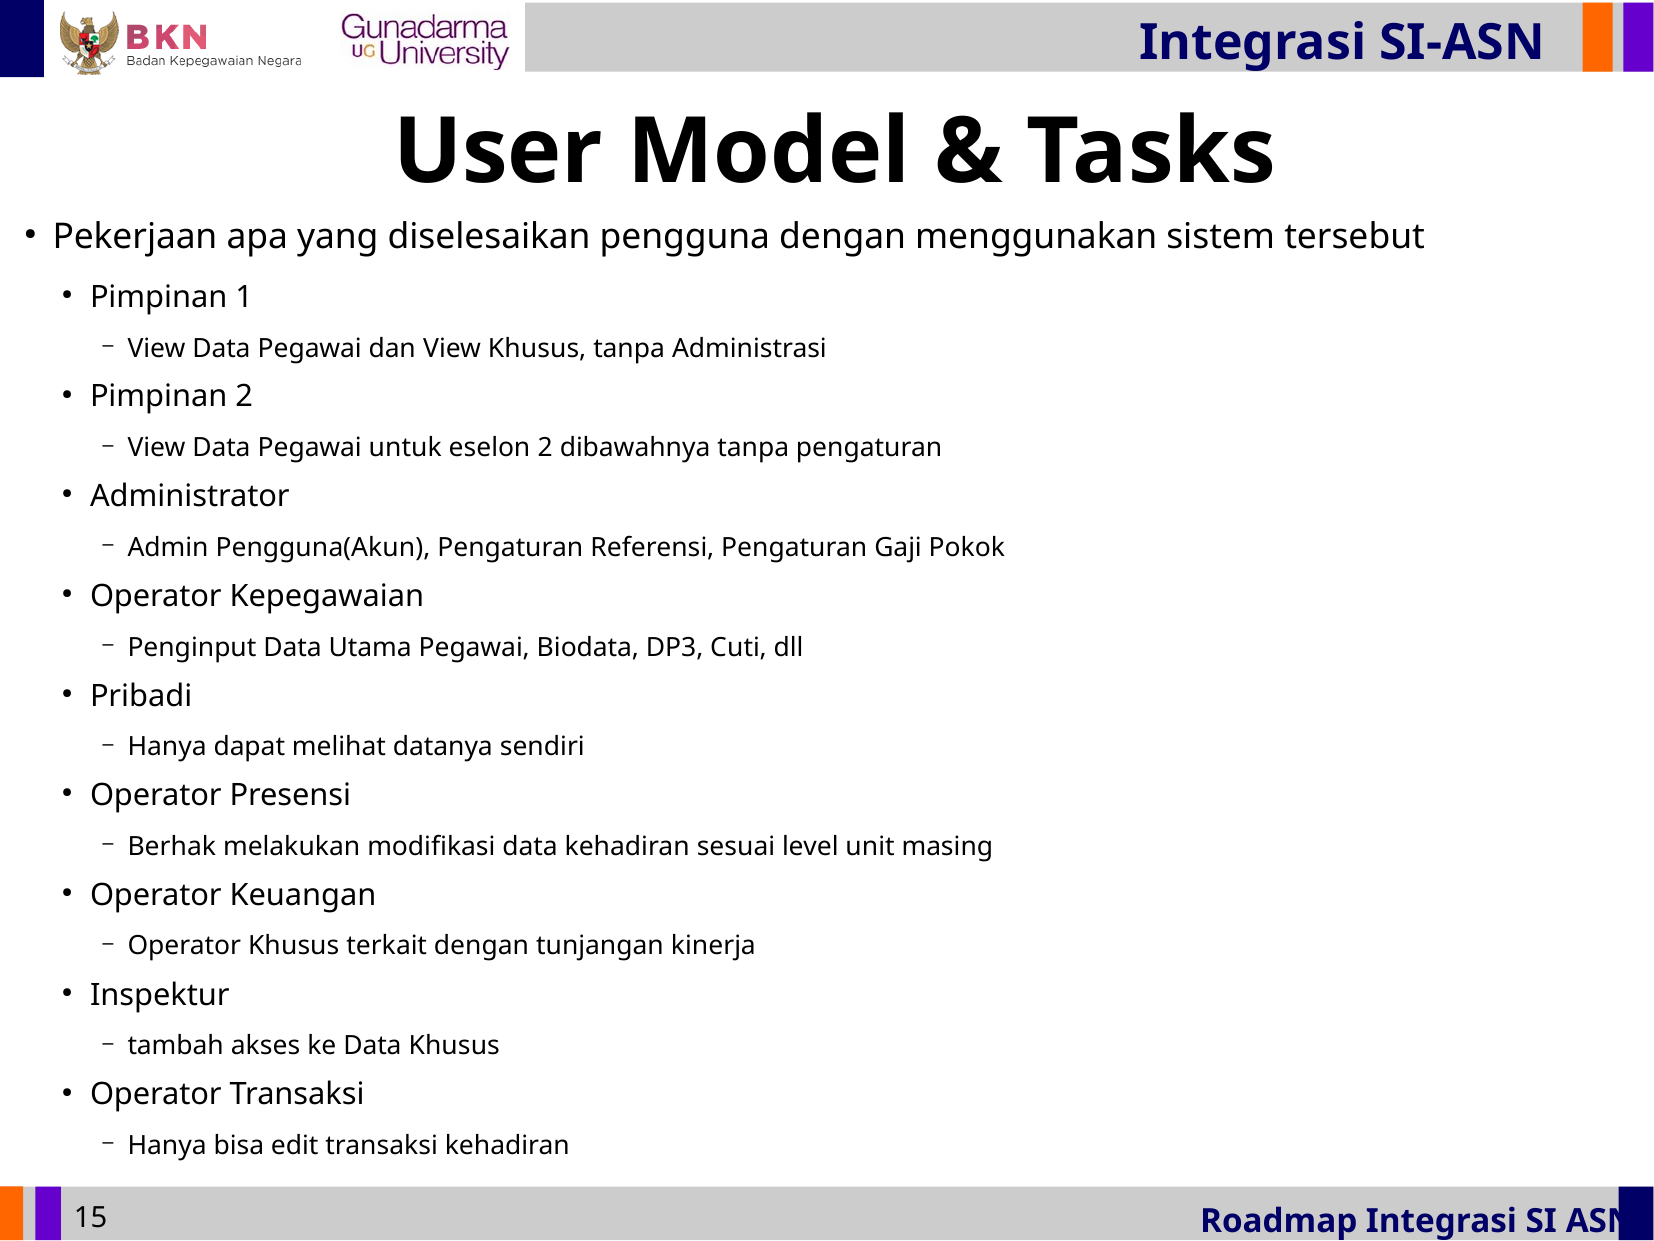

# User Model & Tasks
Pekerjaan apa yang diselesaikan pengguna dengan menggunakan sistem tersebut
Pimpinan 1
View Data Pegawai dan View Khusus, tanpa Administrasi
Pimpinan 2
View Data Pegawai untuk eselon 2 dibawahnya tanpa pengaturan
Administrator
Admin Pengguna(Akun), Pengaturan Referensi, Pengaturan Gaji Pokok
Operator Kepegawaian
Penginput Data Utama Pegawai, Biodata, DP3, Cuti, dll
Pribadi
Hanya dapat melihat datanya sendiri
Operator Presensi
Berhak melakukan modifikasi data kehadiran sesuai level unit masing
Operator Keuangan
Operator Khusus terkait dengan tunjangan kinerja
Inspektur
tambah akses ke Data Khusus
Operator Transaksi
Hanya bisa edit transaksi kehadiran